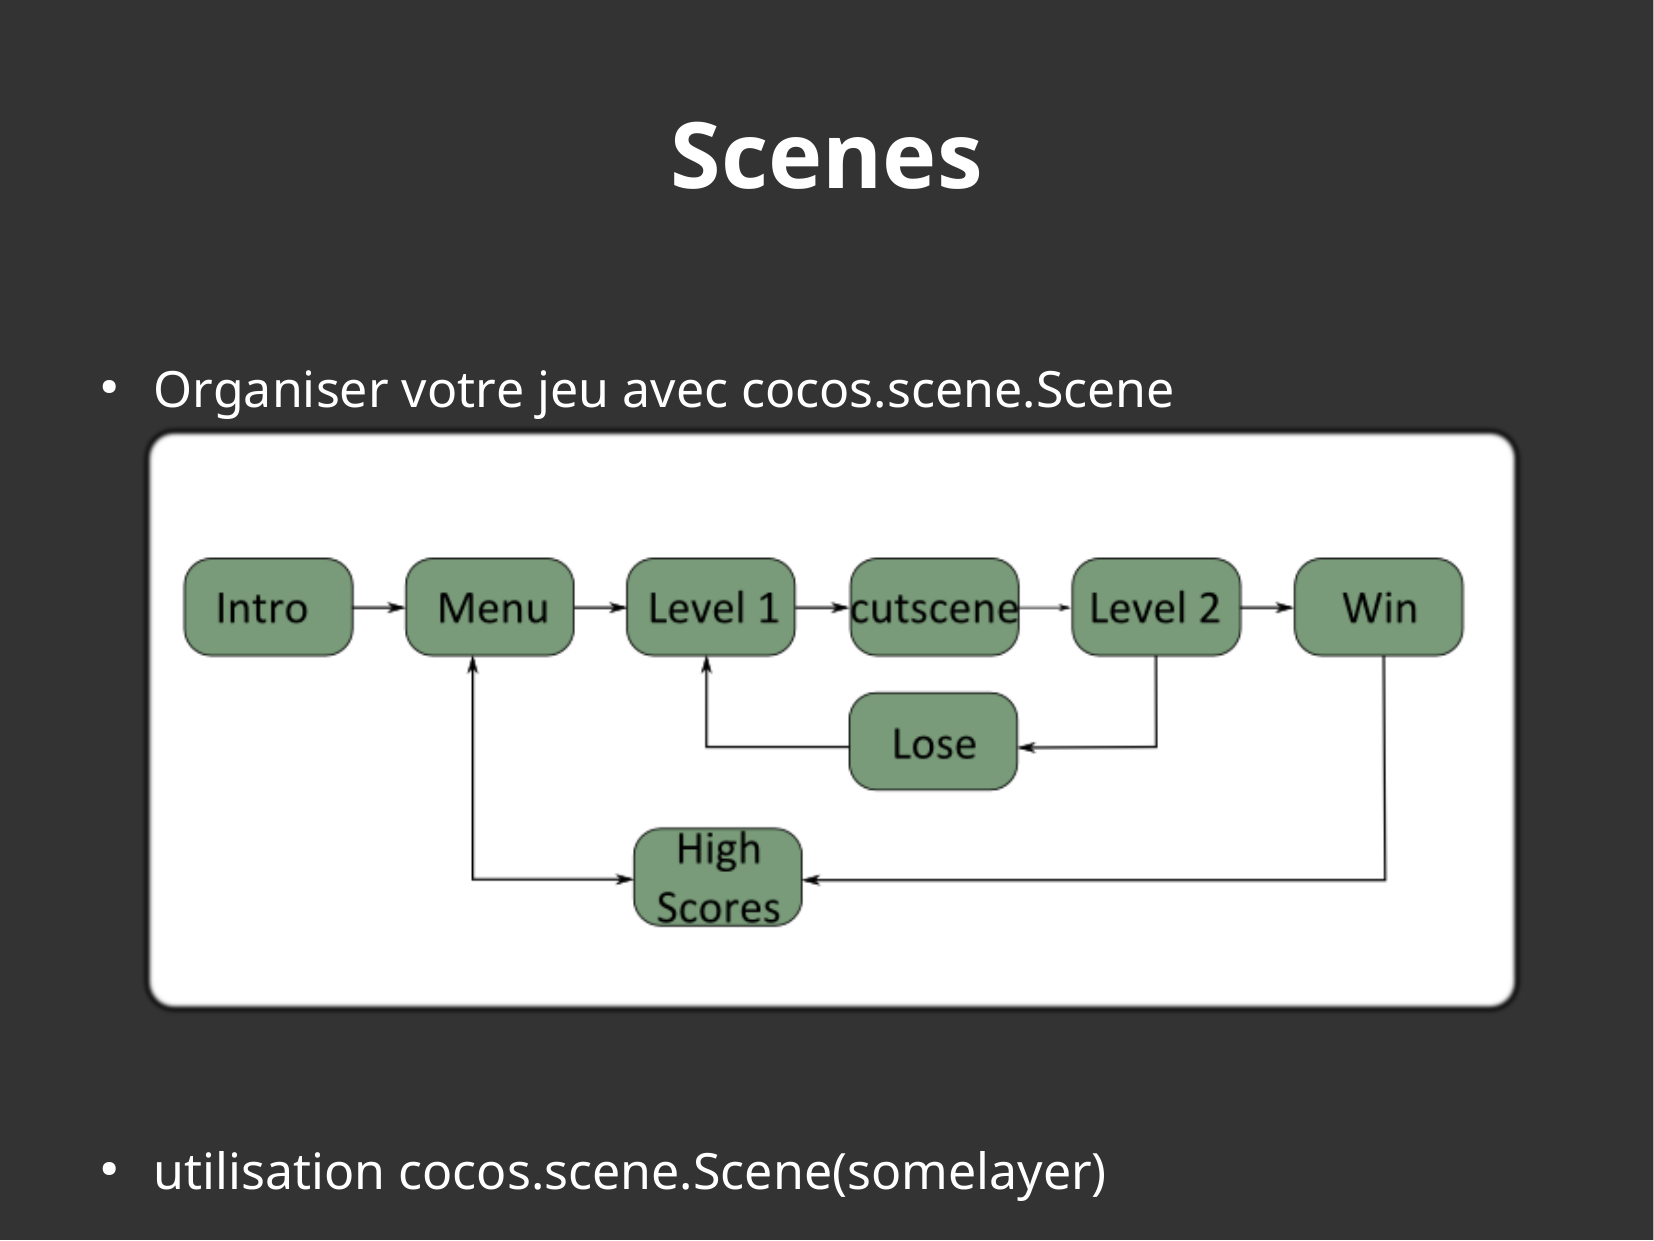

# Scenes
Organiser votre jeu avec cocos.scene.Scene
utilisation cocos.scene.Scene(somelayer)